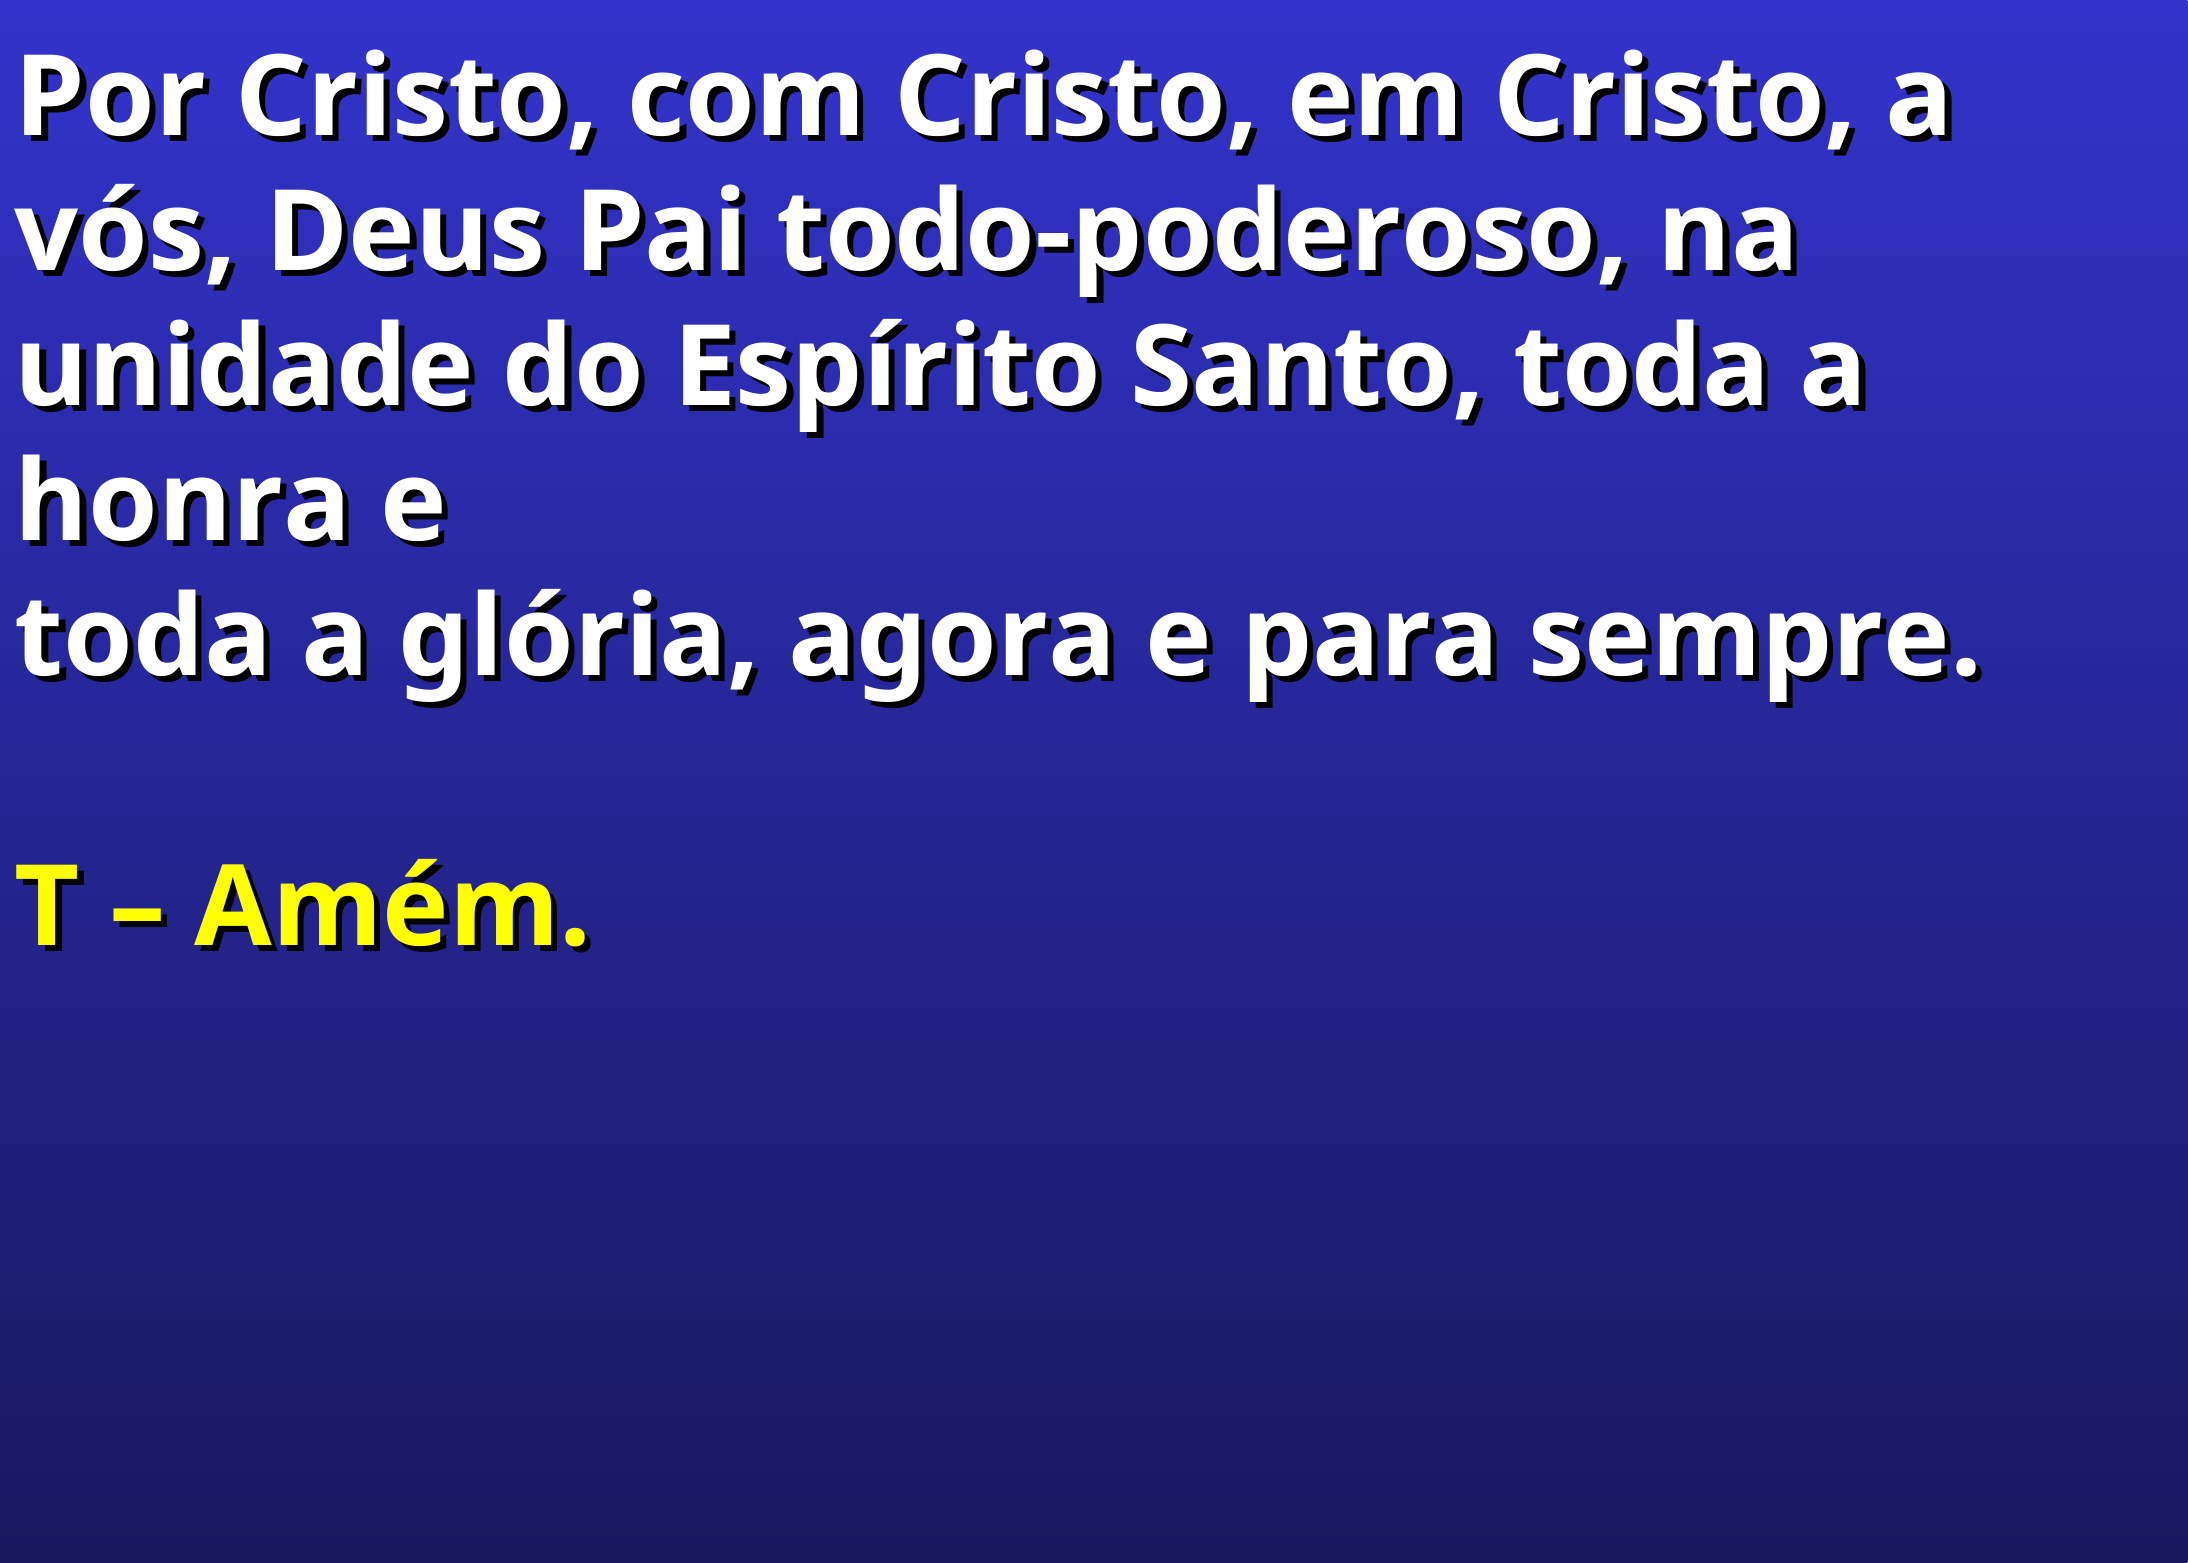

Por Cristo, com Cristo, em Cristo, a vós, Deus Pai todo-poderoso, na unidade do Espírito Santo, toda a honra e
toda a glória, agora e para sempre.
T – Amém.